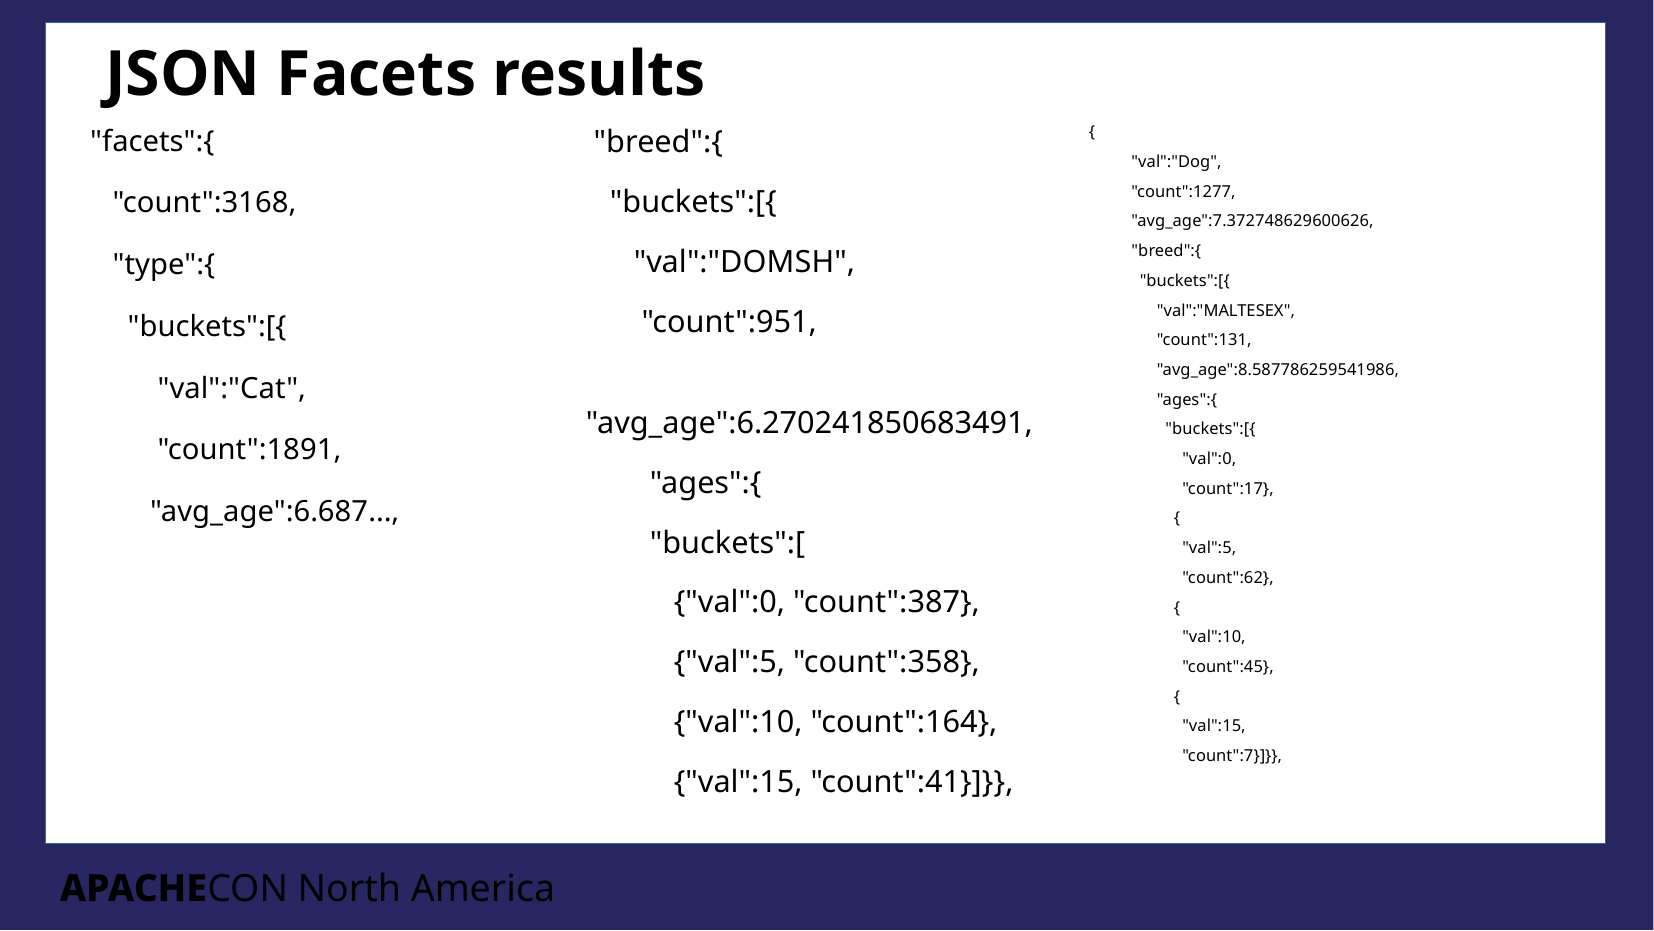

# JSON Facets results
 "facets":{
 "count":3168,
 "type":{
 "buckets":[{
 "val":"Cat",
 "count":1891,
 "avg_age":6.687...,
 "breed":{
 "buckets":[{
 "val":"DOMSH",
 "count":951,
 "avg_age":6.270241850683491,
 "ages":{
 "buckets":[
 {"val":0, "count":387},
 {"val":5, "count":358},
 {"val":10, "count":164},
 {"val":15, "count":41}]}},
{
 "val":"Dog",
 "count":1277,
 "avg_age":7.372748629600626,
 "breed":{
 "buckets":[{
 "val":"MALTESEX",
 "count":131,
 "avg_age":8.587786259541986,
 "ages":{
 "buckets":[{
 "val":0,
 "count":17},
 {
 "val":5,
 "count":62},
 {
 "val":10,
 "count":45},
 {
 "val":15,
 "count":7}]}},